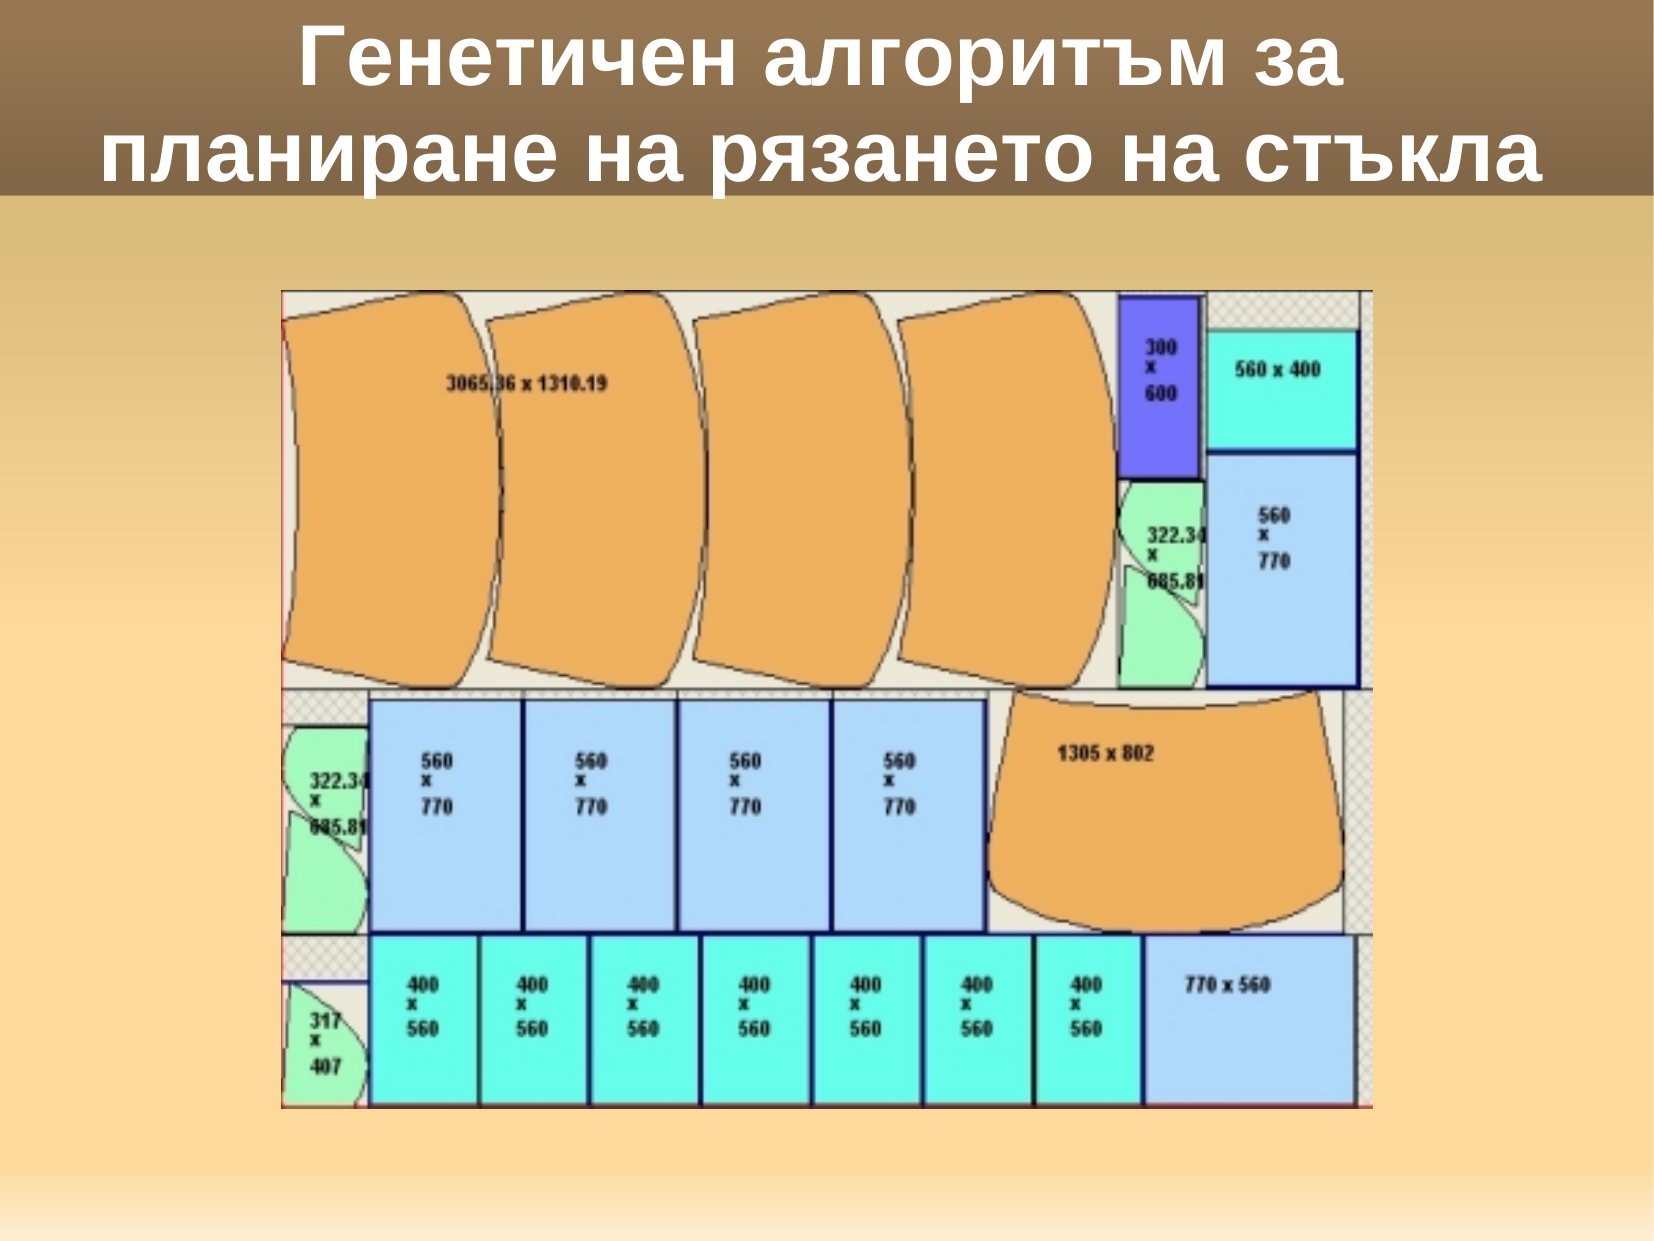

# Генетичен алгоритъм за планиране на рязането на стъкла